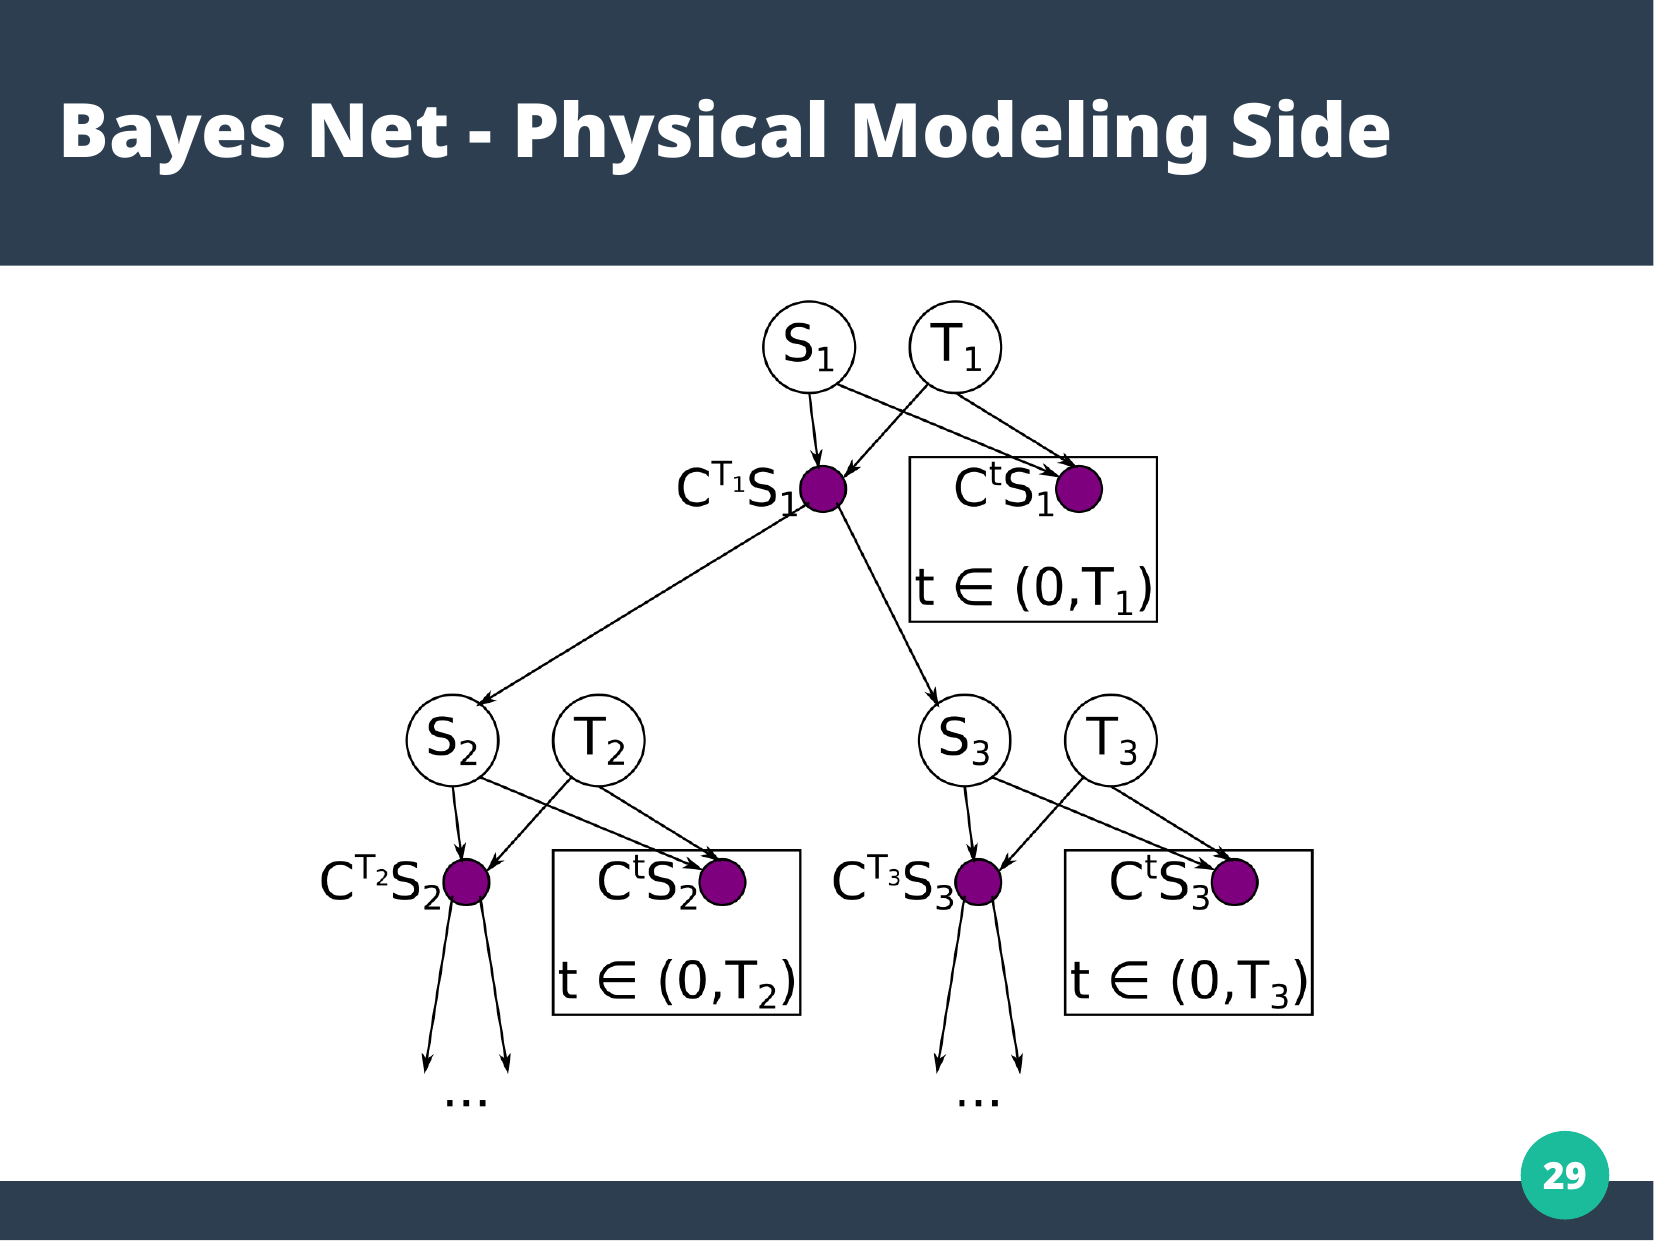

# Bayes Net - Physical Modeling Side
29